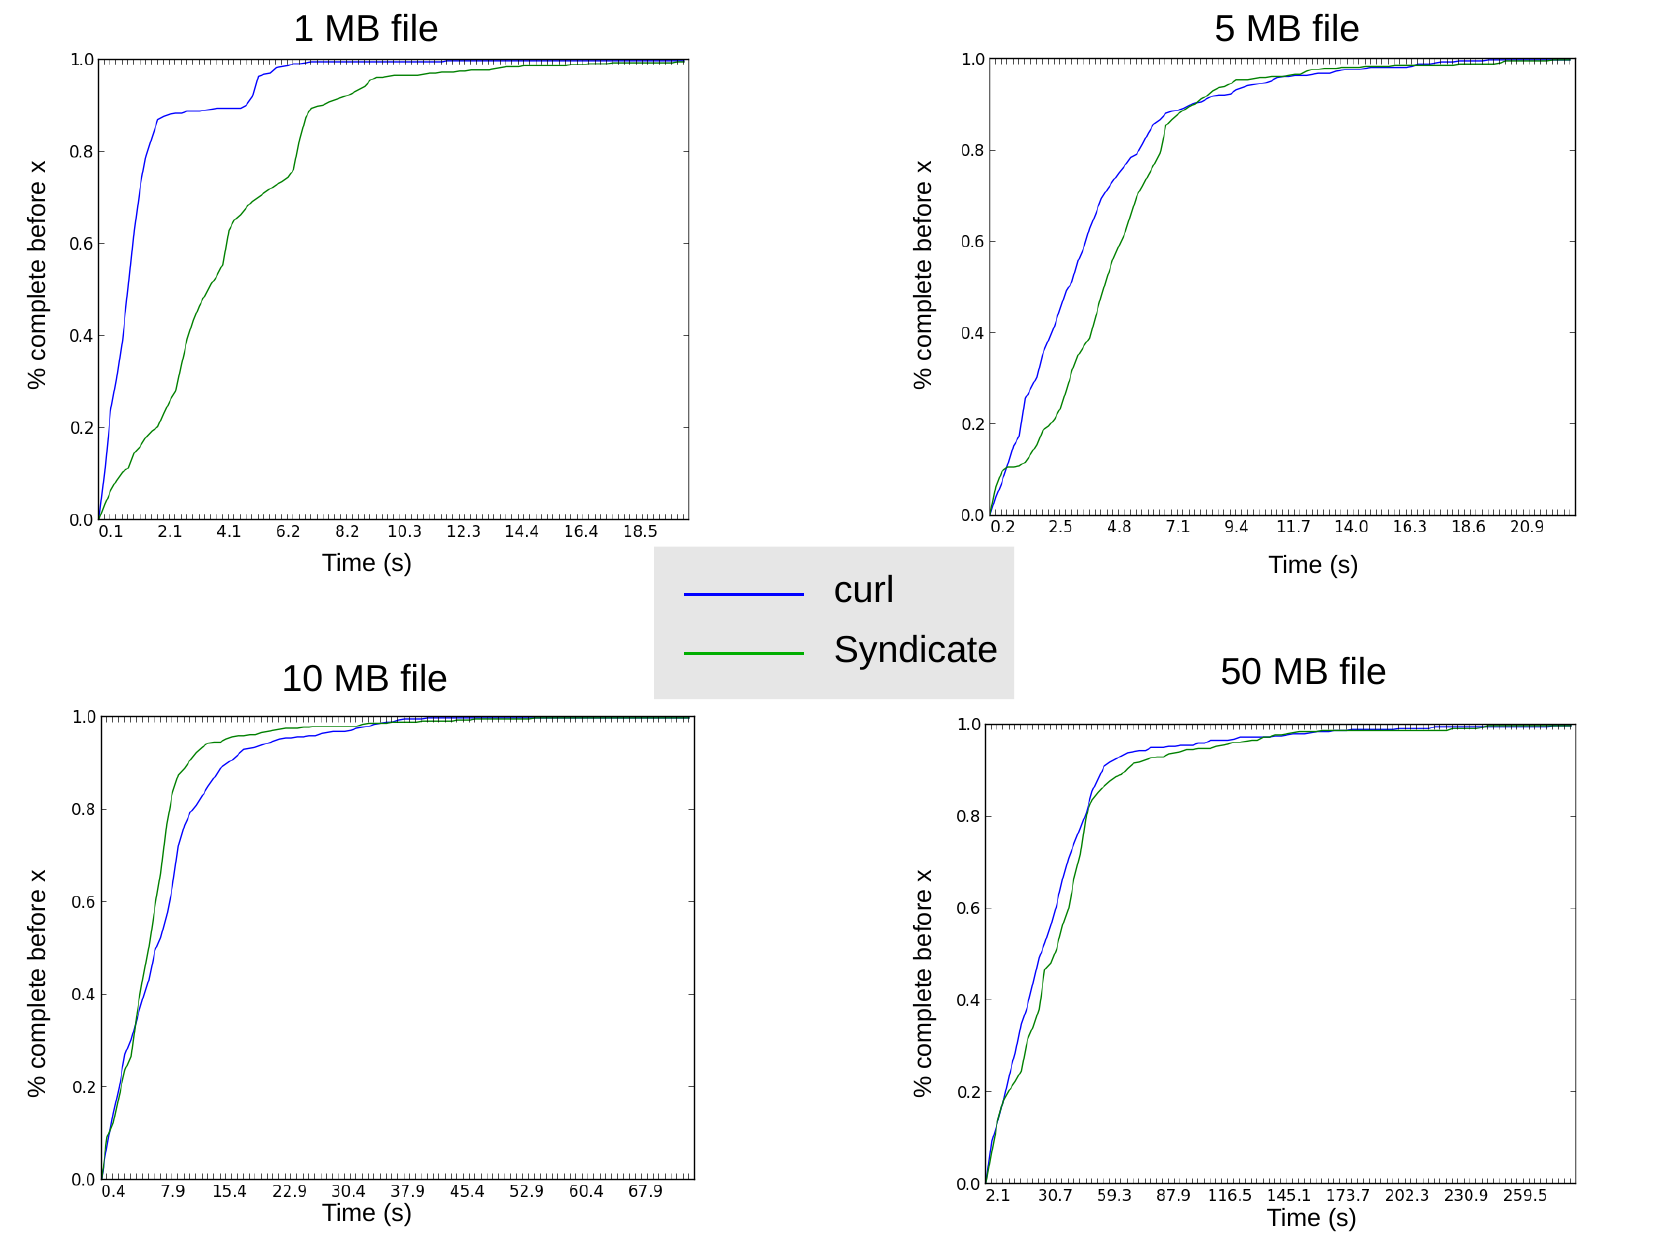

1 MB file
5 MB file
% complete before x
% complete before x
Time (s)
Time (s)
curl
Syndicate
50 MB file
10 MB file
% complete before x
% complete before x
Time (s)
Time (s)